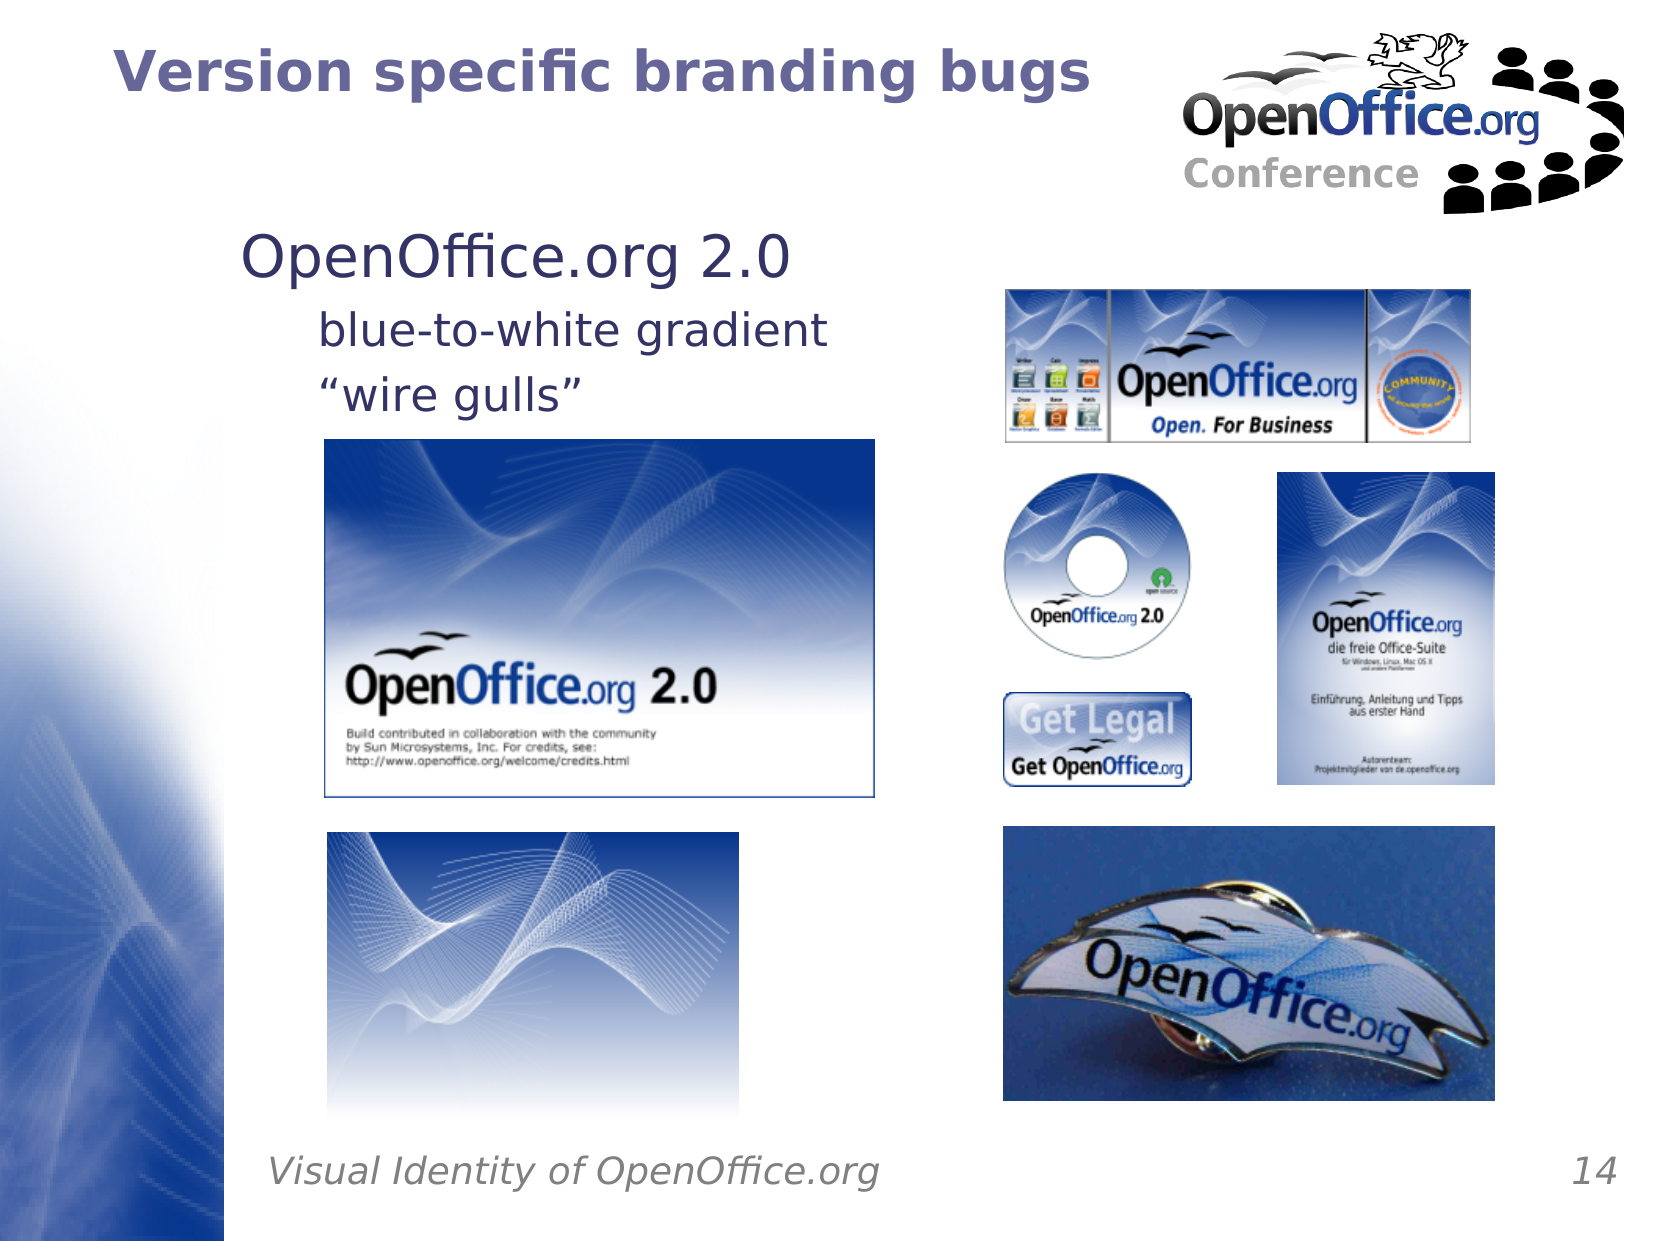

# Version specific branding bugs
OpenOffice.org 2.0
blue-to-white gradient
“wire gulls”